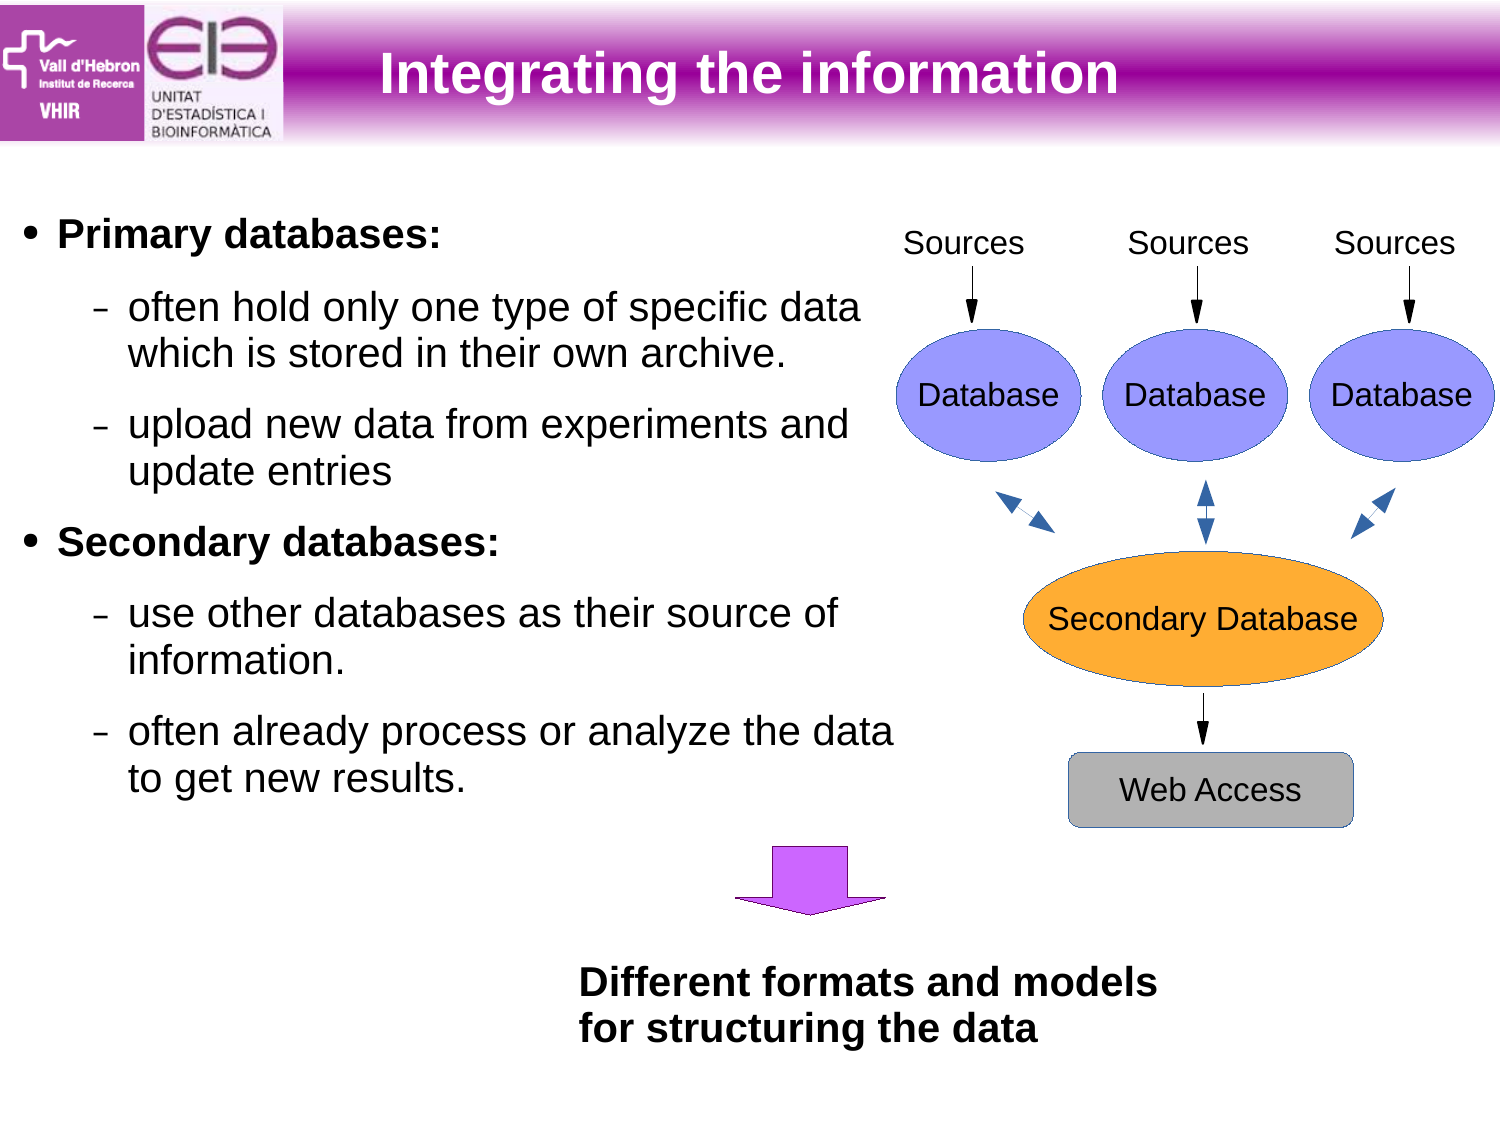

Integrating the information
Primary databases:
often hold only one type of specific data which is stored in their own archive.
upload new data from experiments and update entries
Secondary databases:
use other databases as their source of information.
often already process or analyze the data to get new results.
Sources
Sources
Sources
Database
Database
Database
Secondary Database
Web Access
Different formats and models for structuring the data